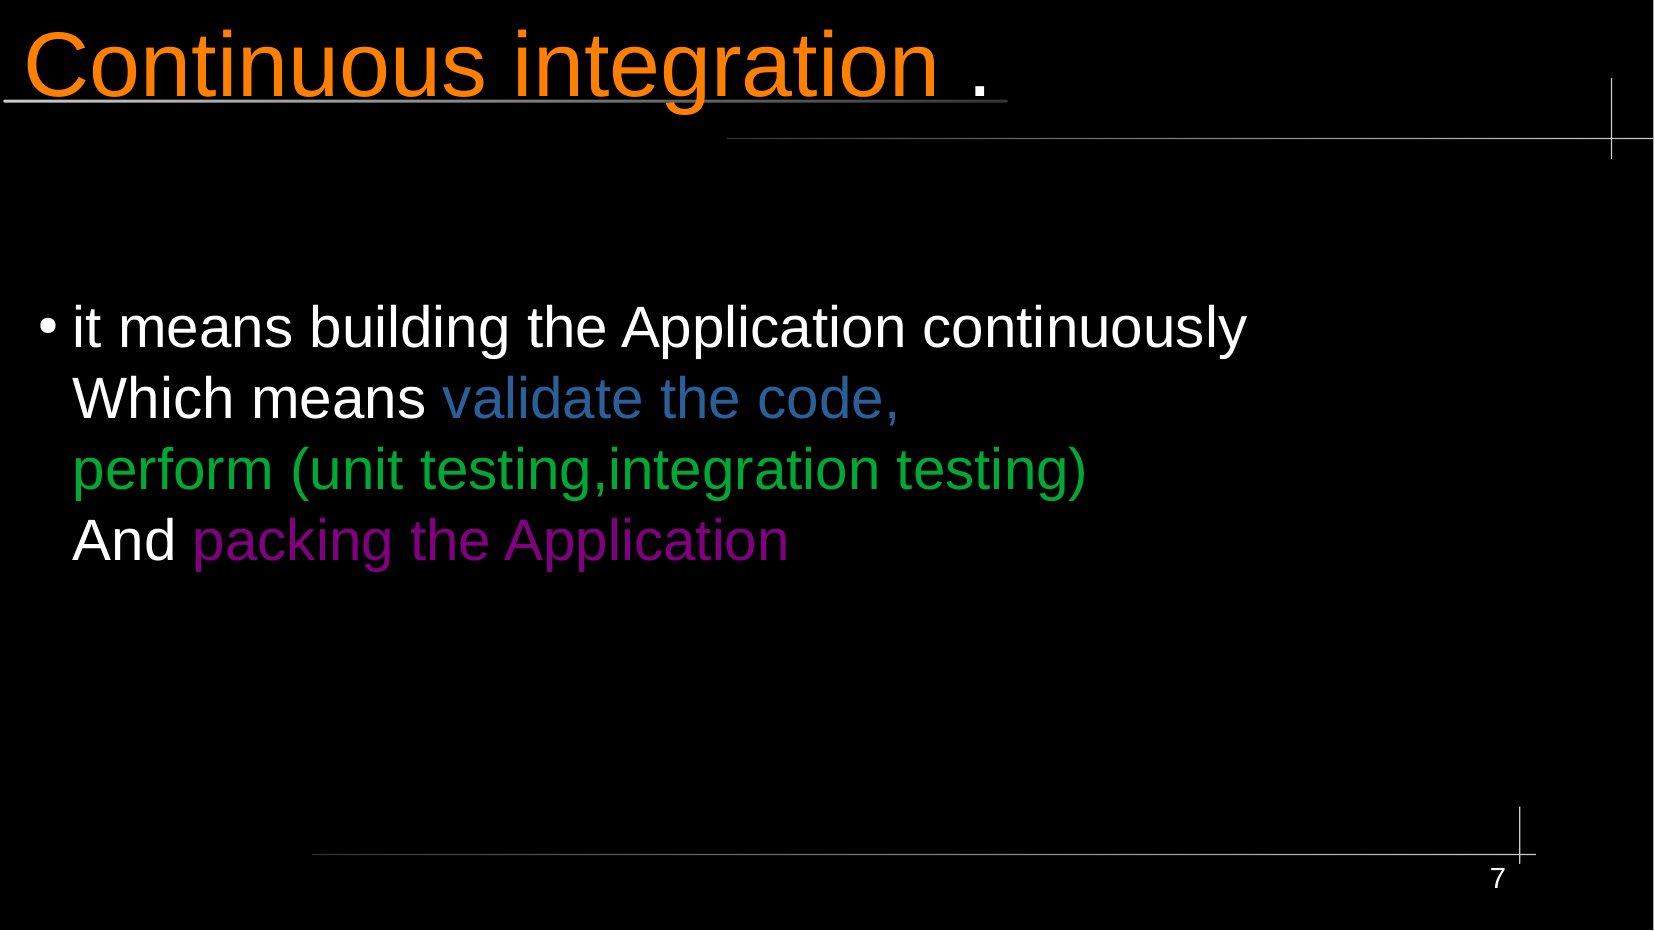

# Continuous integration .
it means building the Application continuously
Which means validate the code,
perform (unit testing,integration testing)
And packing the Application
7